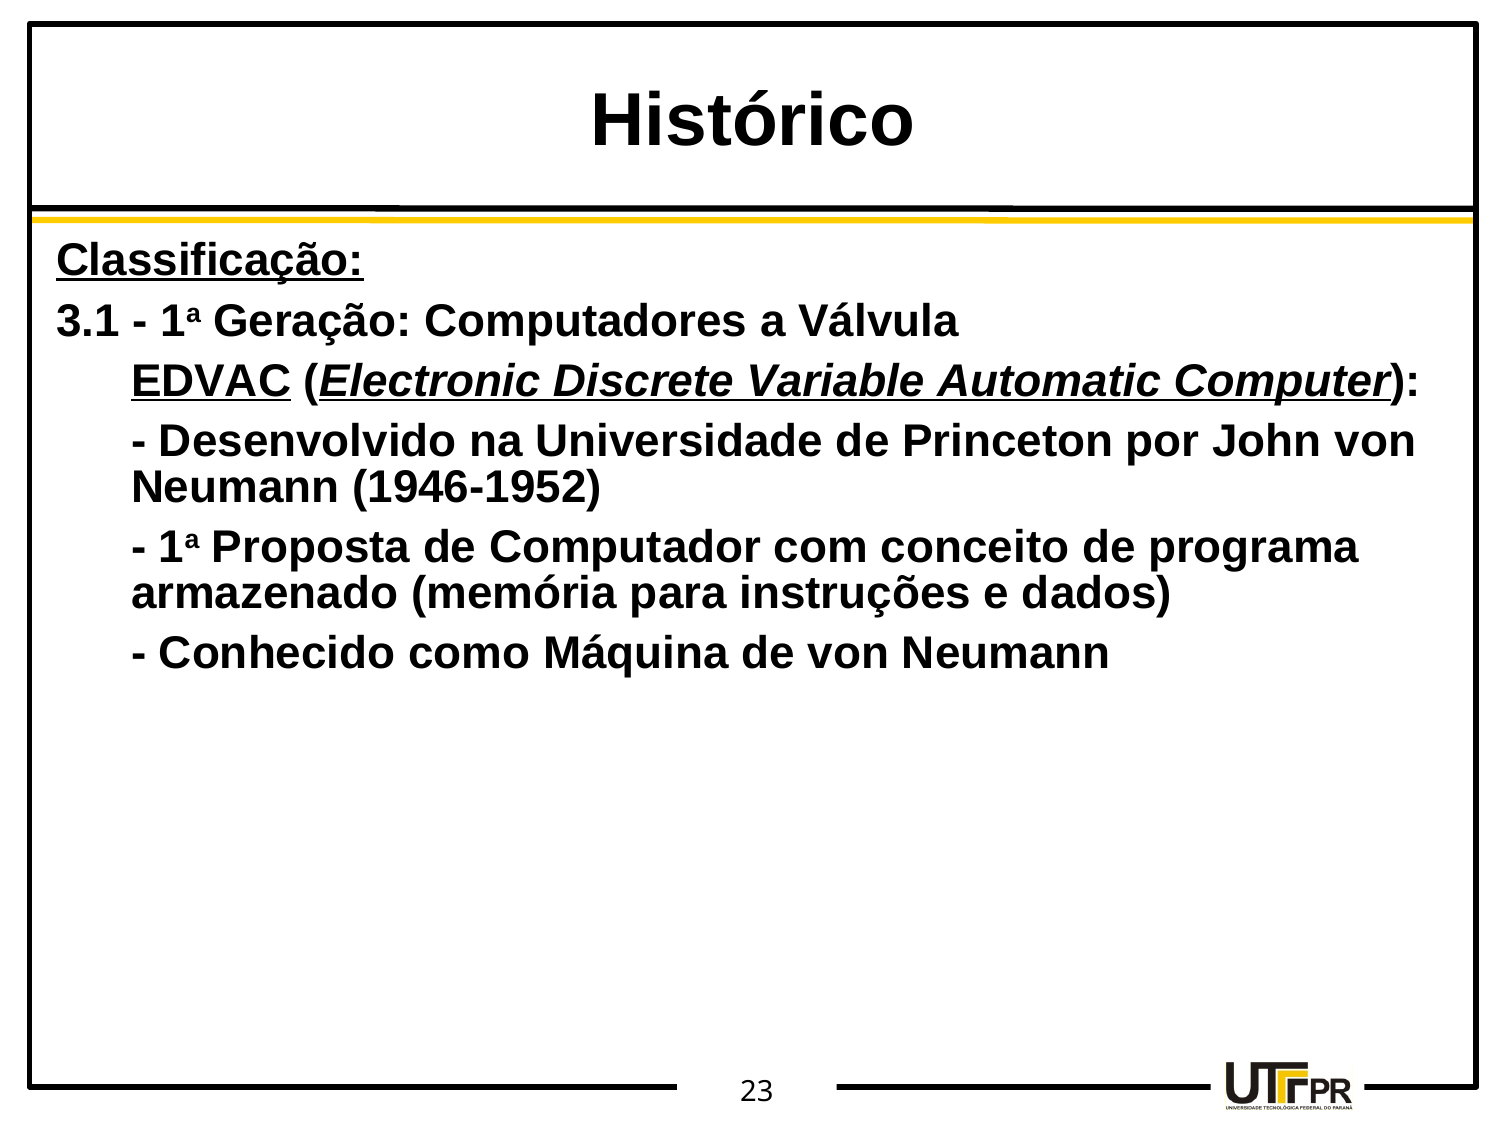

Histórico
# Classificação:
3.1 - 1a Geração: Computadores a Válvula
	EDVAC (Electronic Discrete Variable Automatic Computer):
	- Desenvolvido na Universidade de Princeton por John von Neumann (1946-1952)
	- 1a Proposta de Computador com conceito de programa armazenado (memória para instruções e dados)
	- Conhecido como Máquina de von Neumann